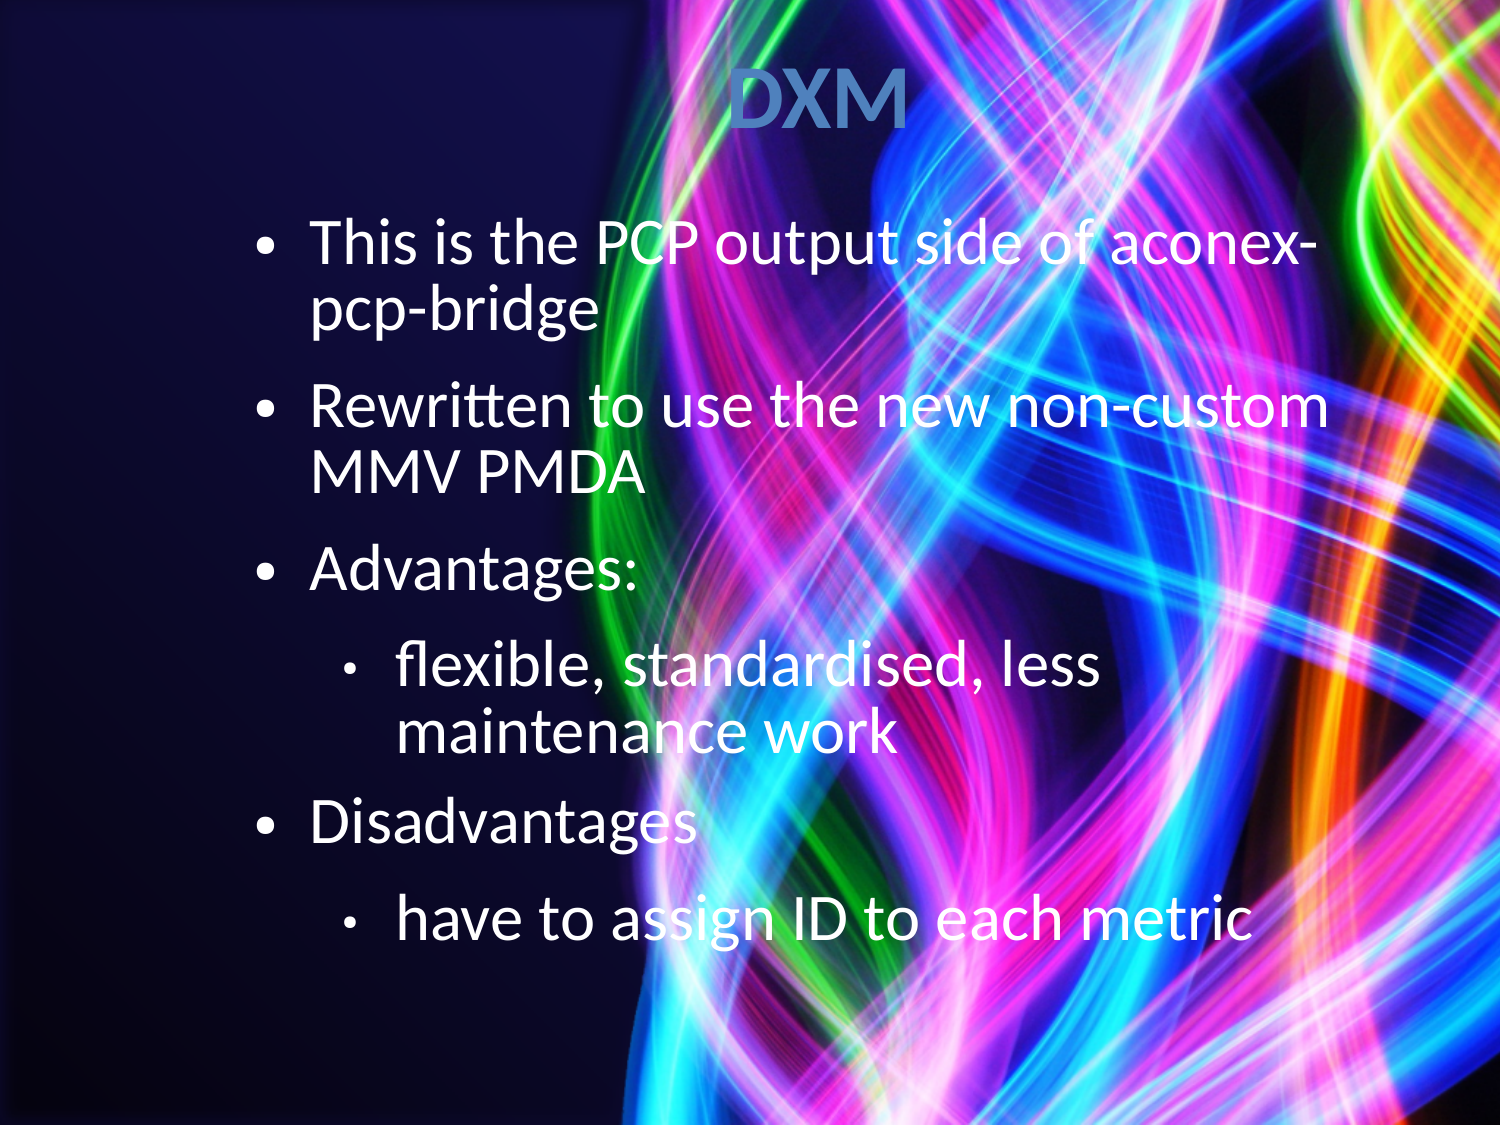

# DXM
This is the PCP output side of aconex-pcp-bridge
Rewritten to use the new non-custom MMV PMDA
Advantages:
flexible, standardised, less maintenance work
Disadvantages
have to assign ID to each metric